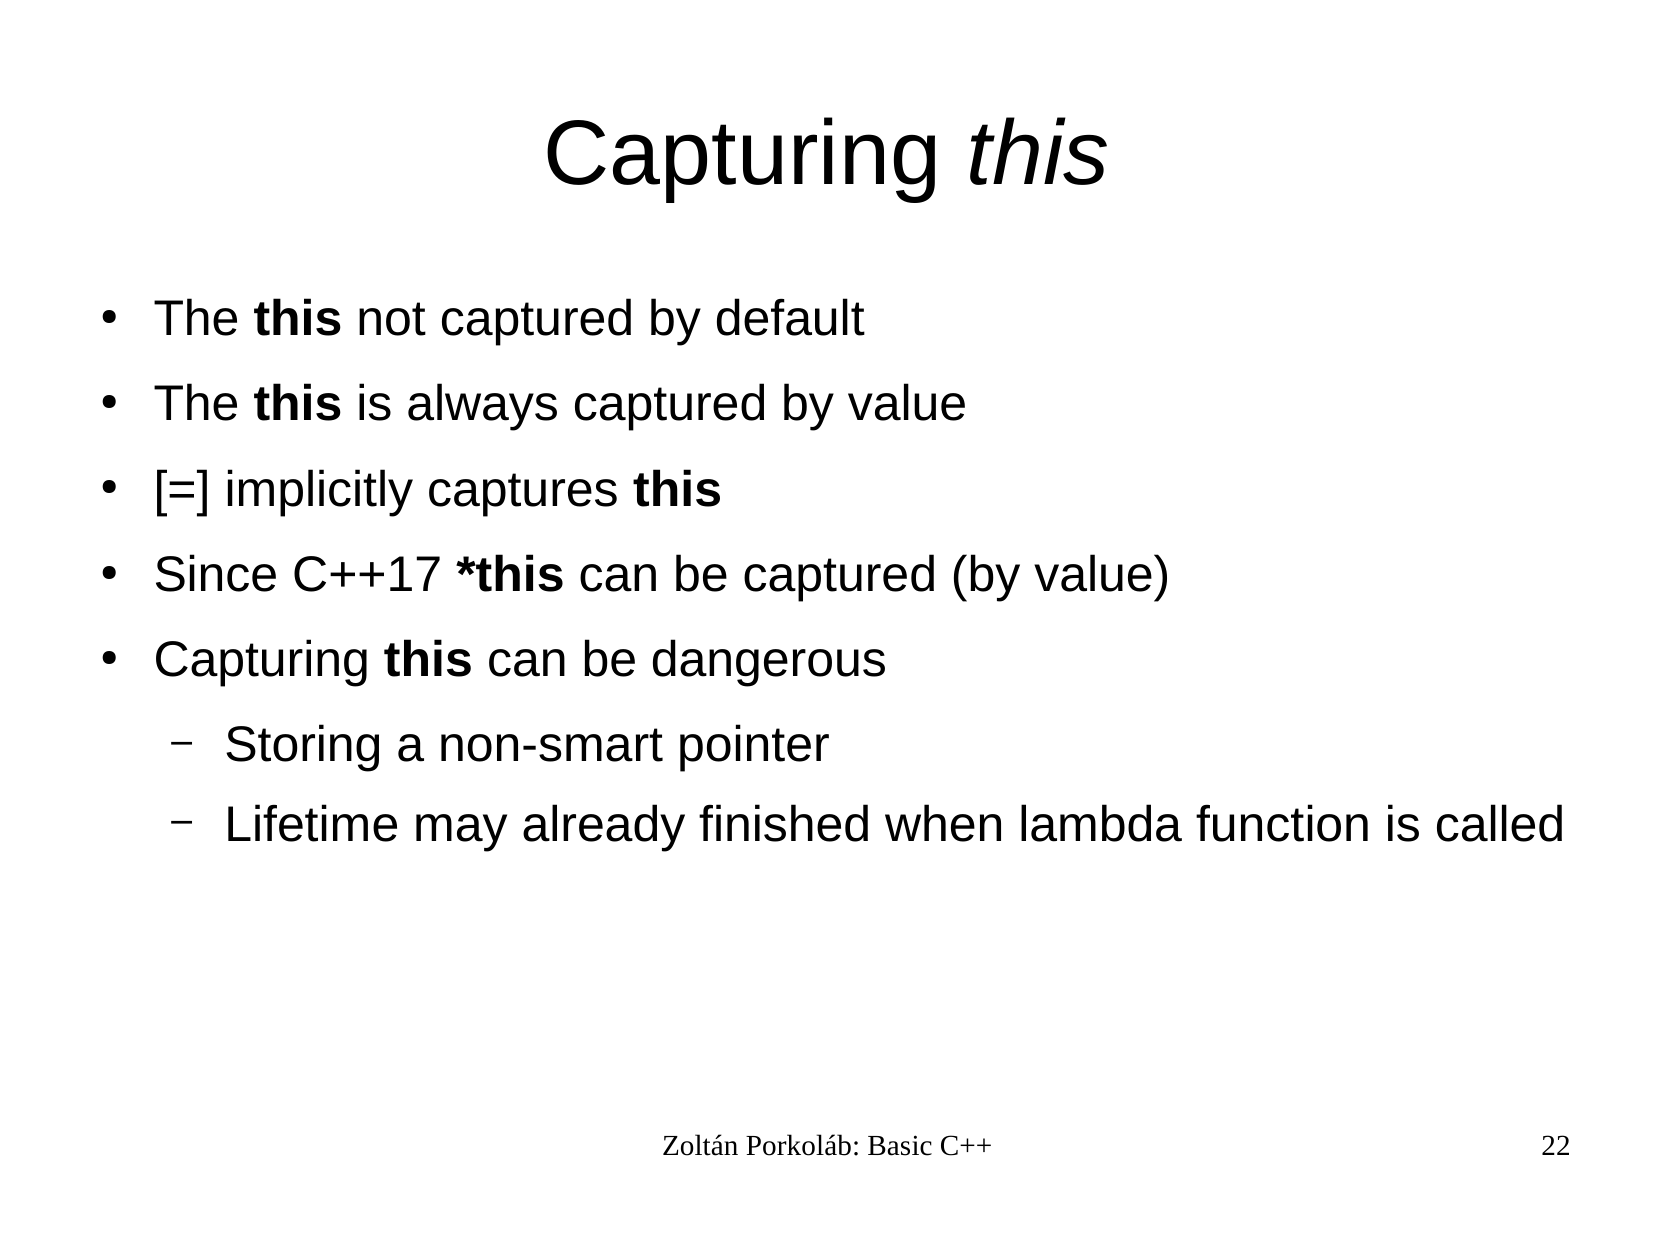

# Capturing this
The this not captured by default
The this is always captured by value
[=] implicitly captures this
Since C++17 *this can be captured (by value)
Capturing this can be dangerous
Storing a non-smart pointer
Lifetime may already finished when lambda function is called
Zoltán Porkoláb: Basic C++
22